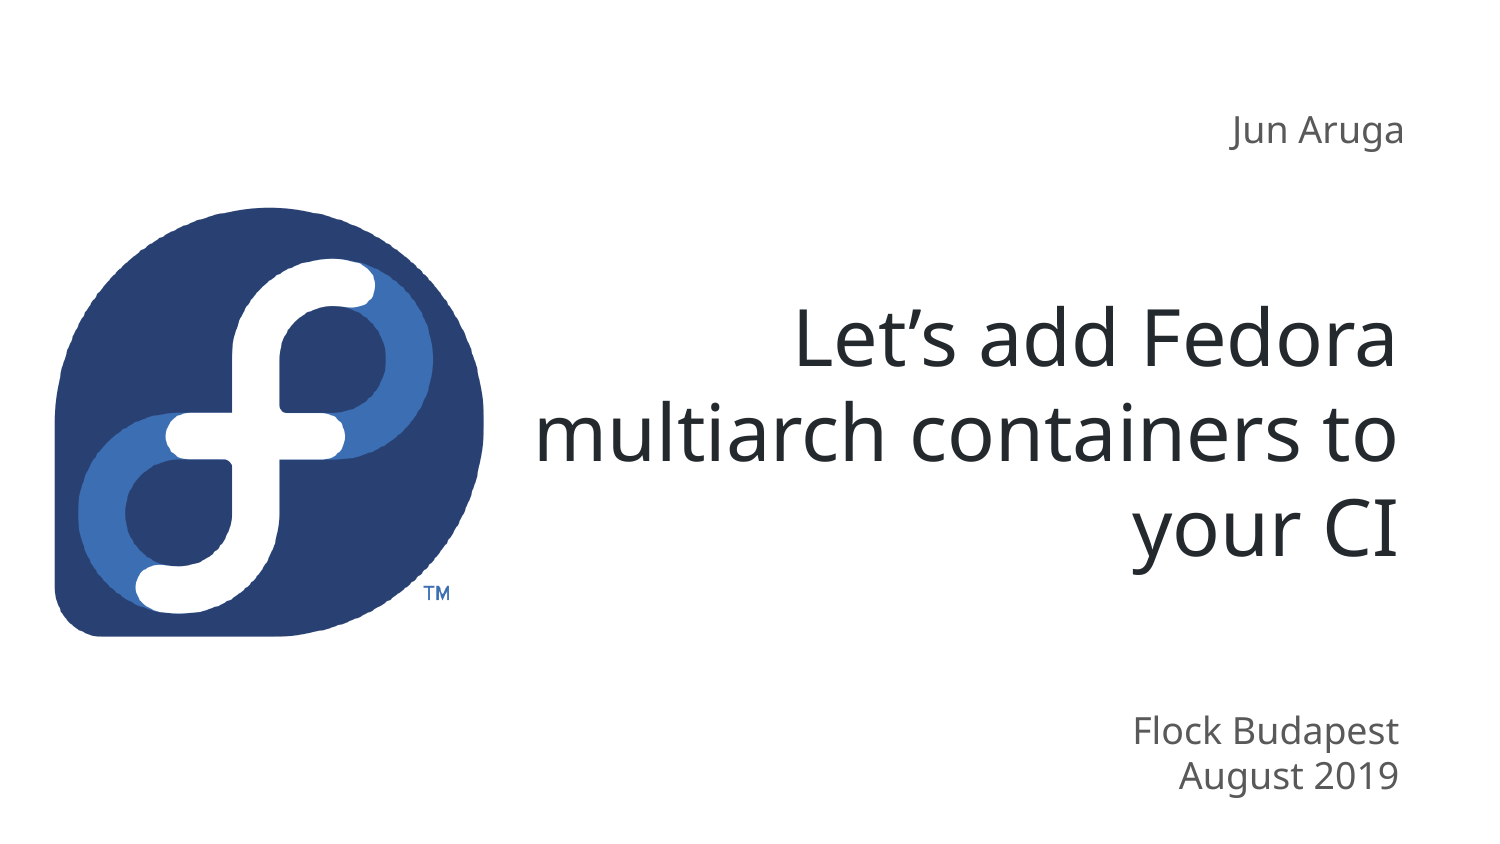

Jun Aruga
# Let’s add Fedora multiarch containers to your CI
Flock Budapest
August 2019